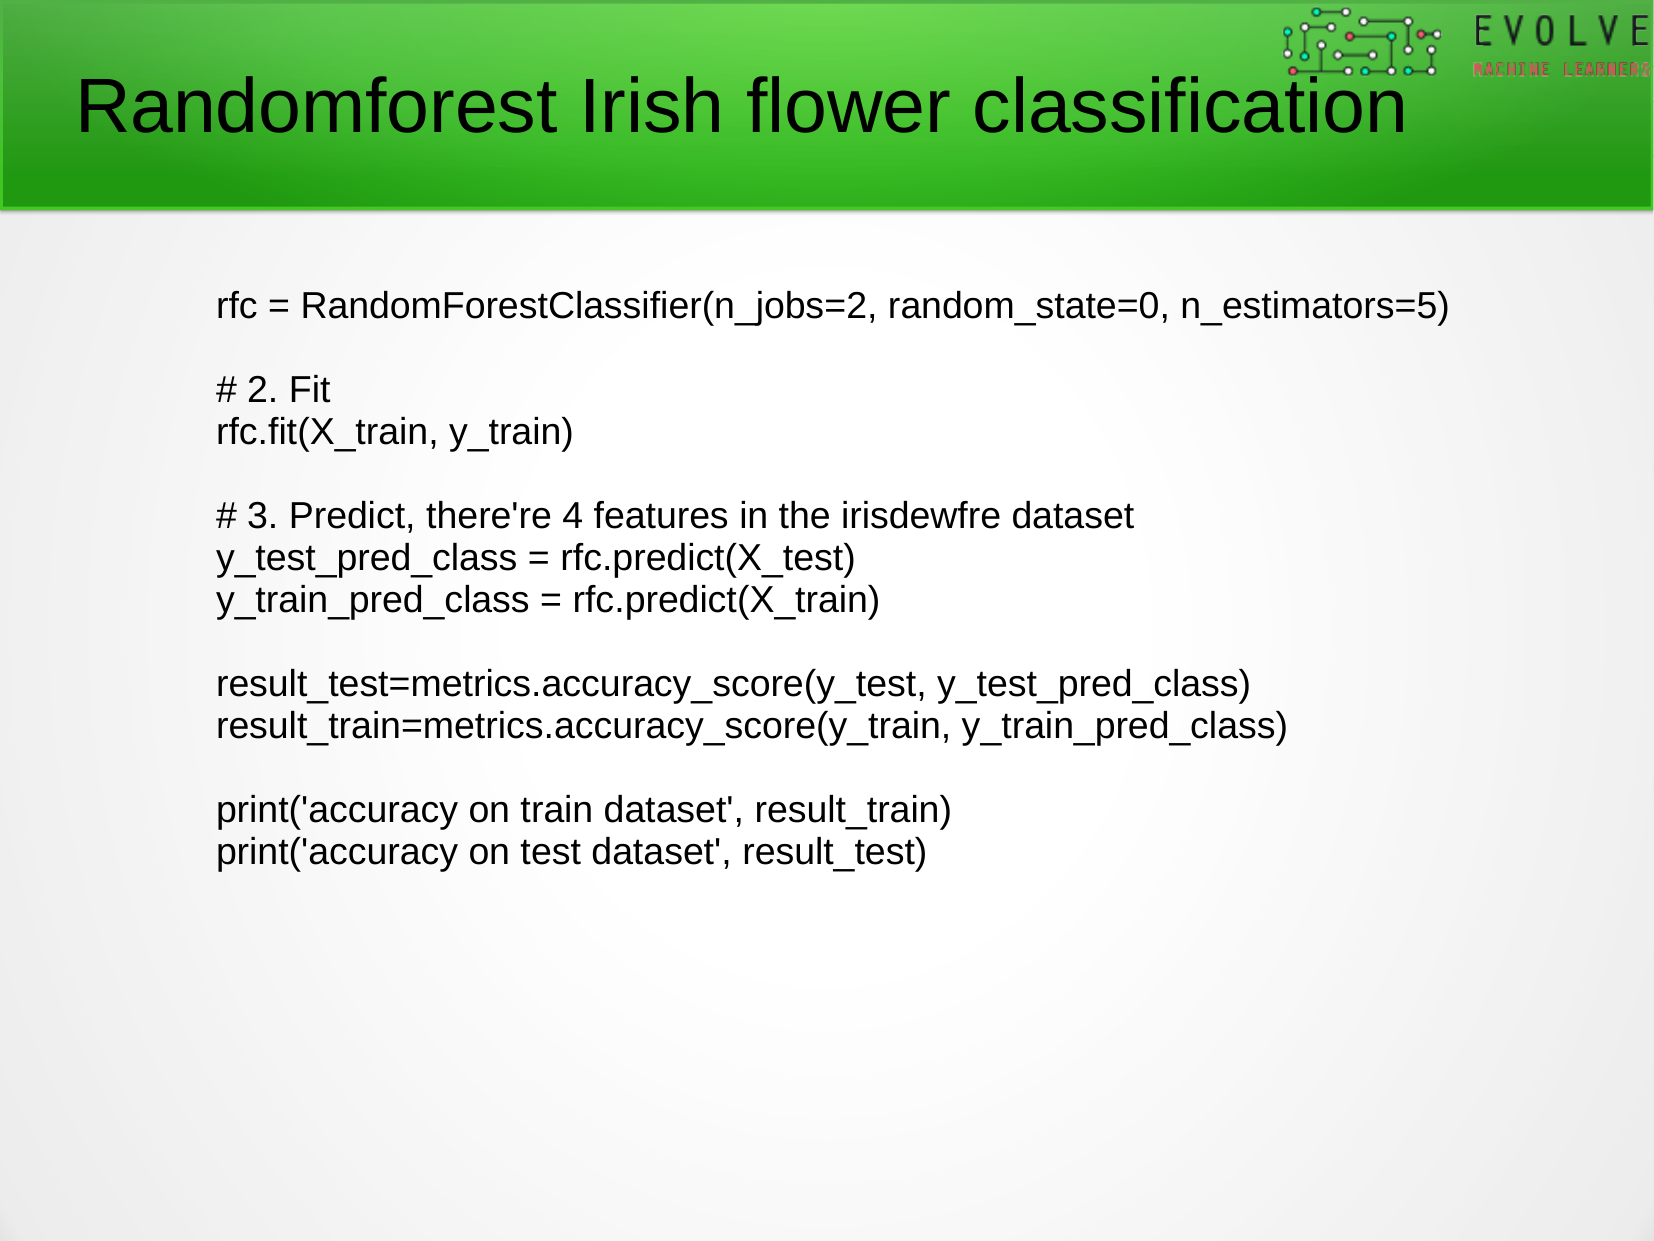

Randomforest Irish flower classification
rfc = RandomForestClassifier(n_jobs=2, random_state=0, n_estimators=5)
# 2. Fit
rfc.fit(X_train, y_train)
# 3. Predict, there're 4 features in the irisdewfre dataset
y_test_pred_class = rfc.predict(X_test)
y_train_pred_class = rfc.predict(X_train)
result_test=metrics.accuracy_score(y_test, y_test_pred_class)
result_train=metrics.accuracy_score(y_train, y_train_pred_class)
print('accuracy on train dataset', result_train)
print('accuracy on test dataset', result_test)